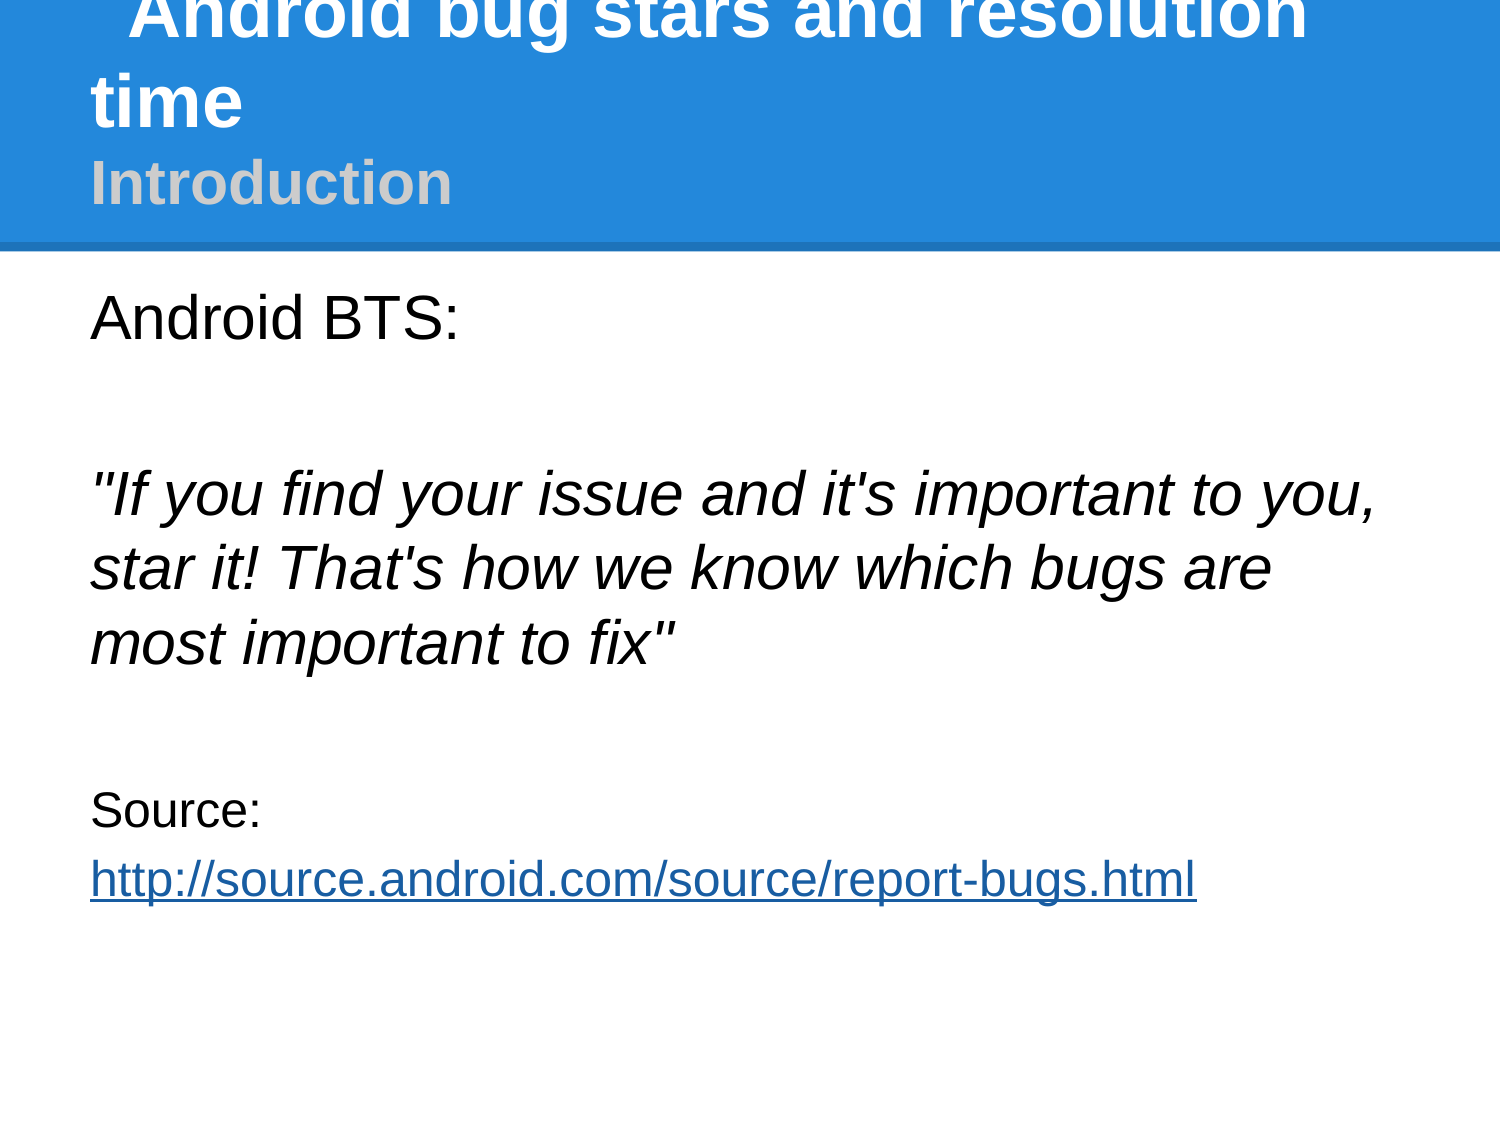

Android bug stars and resolution time
Introduction
# Android BTS:
"If you find your issue and it's important to you, star it! That's how we know which bugs are most important to fix"
Source:
http://source.android.com/source/report-bugs.html